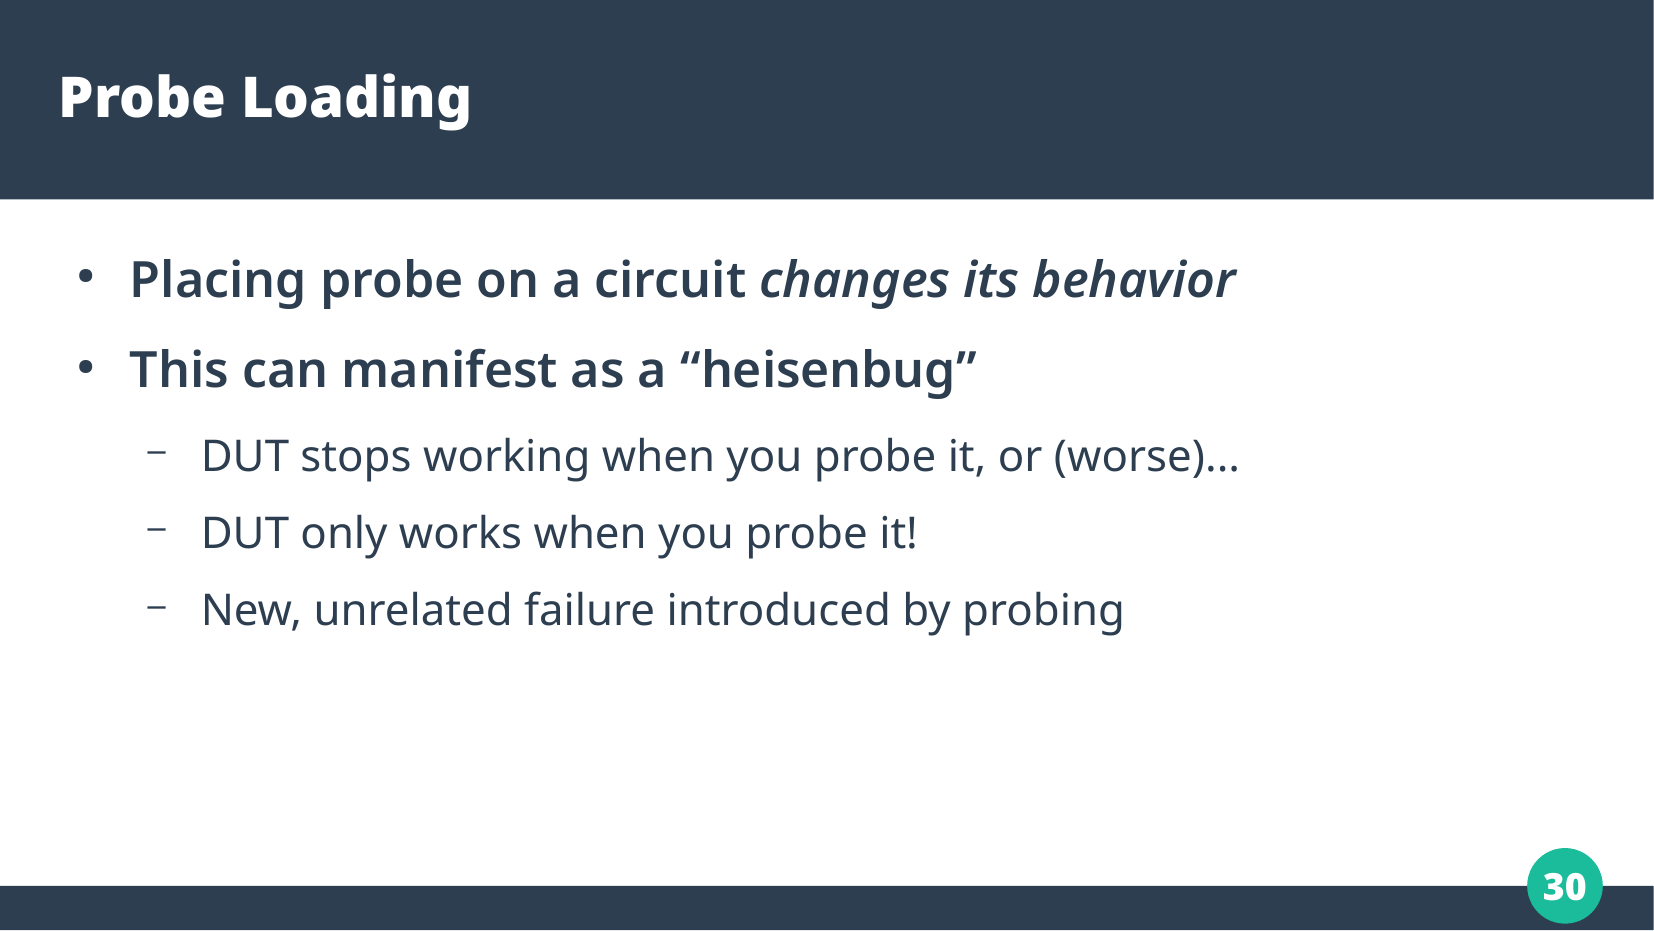

# Probe Loading
Placing probe on a circuit changes its behavior
This can manifest as a “heisenbug”
DUT stops working when you probe it, or (worse)...
DUT only works when you probe it!
New, unrelated failure introduced by probing